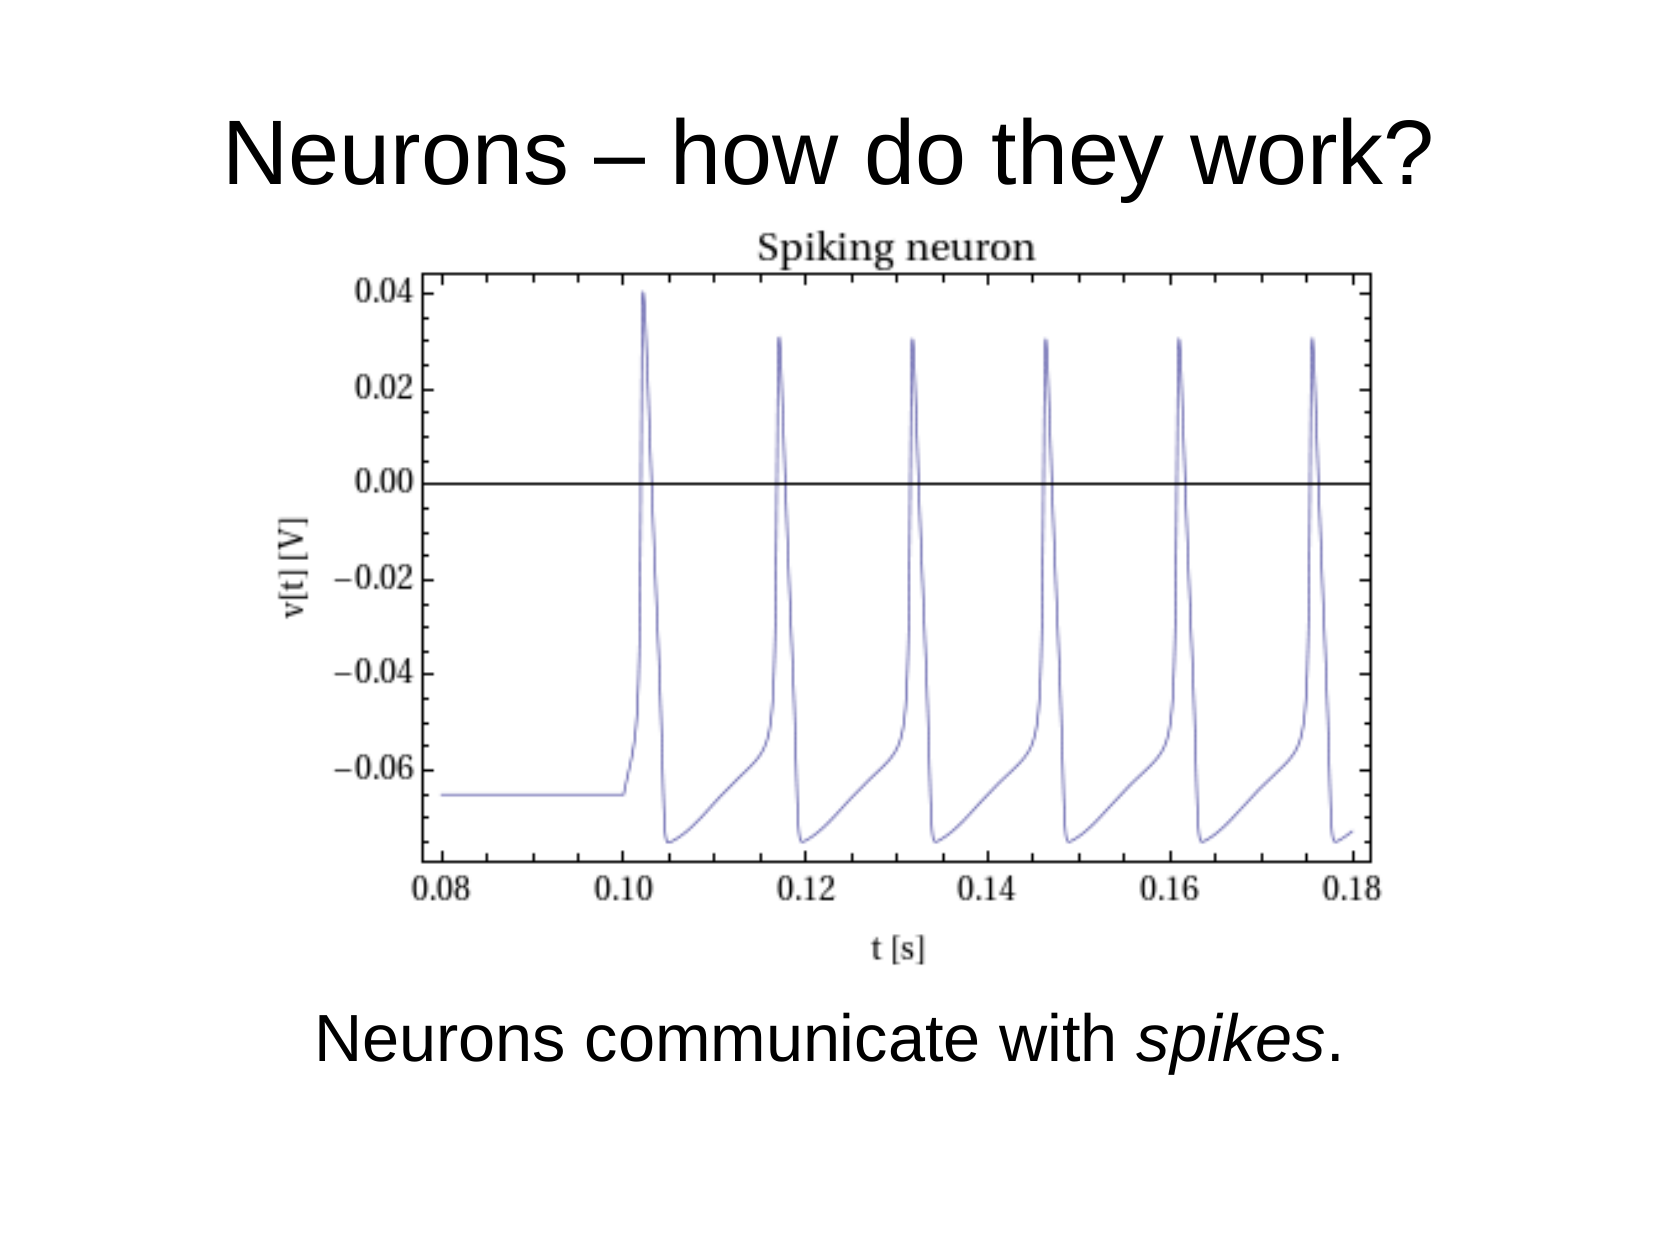

# Neurons – how do they work?
Neurons communicate with spikes.